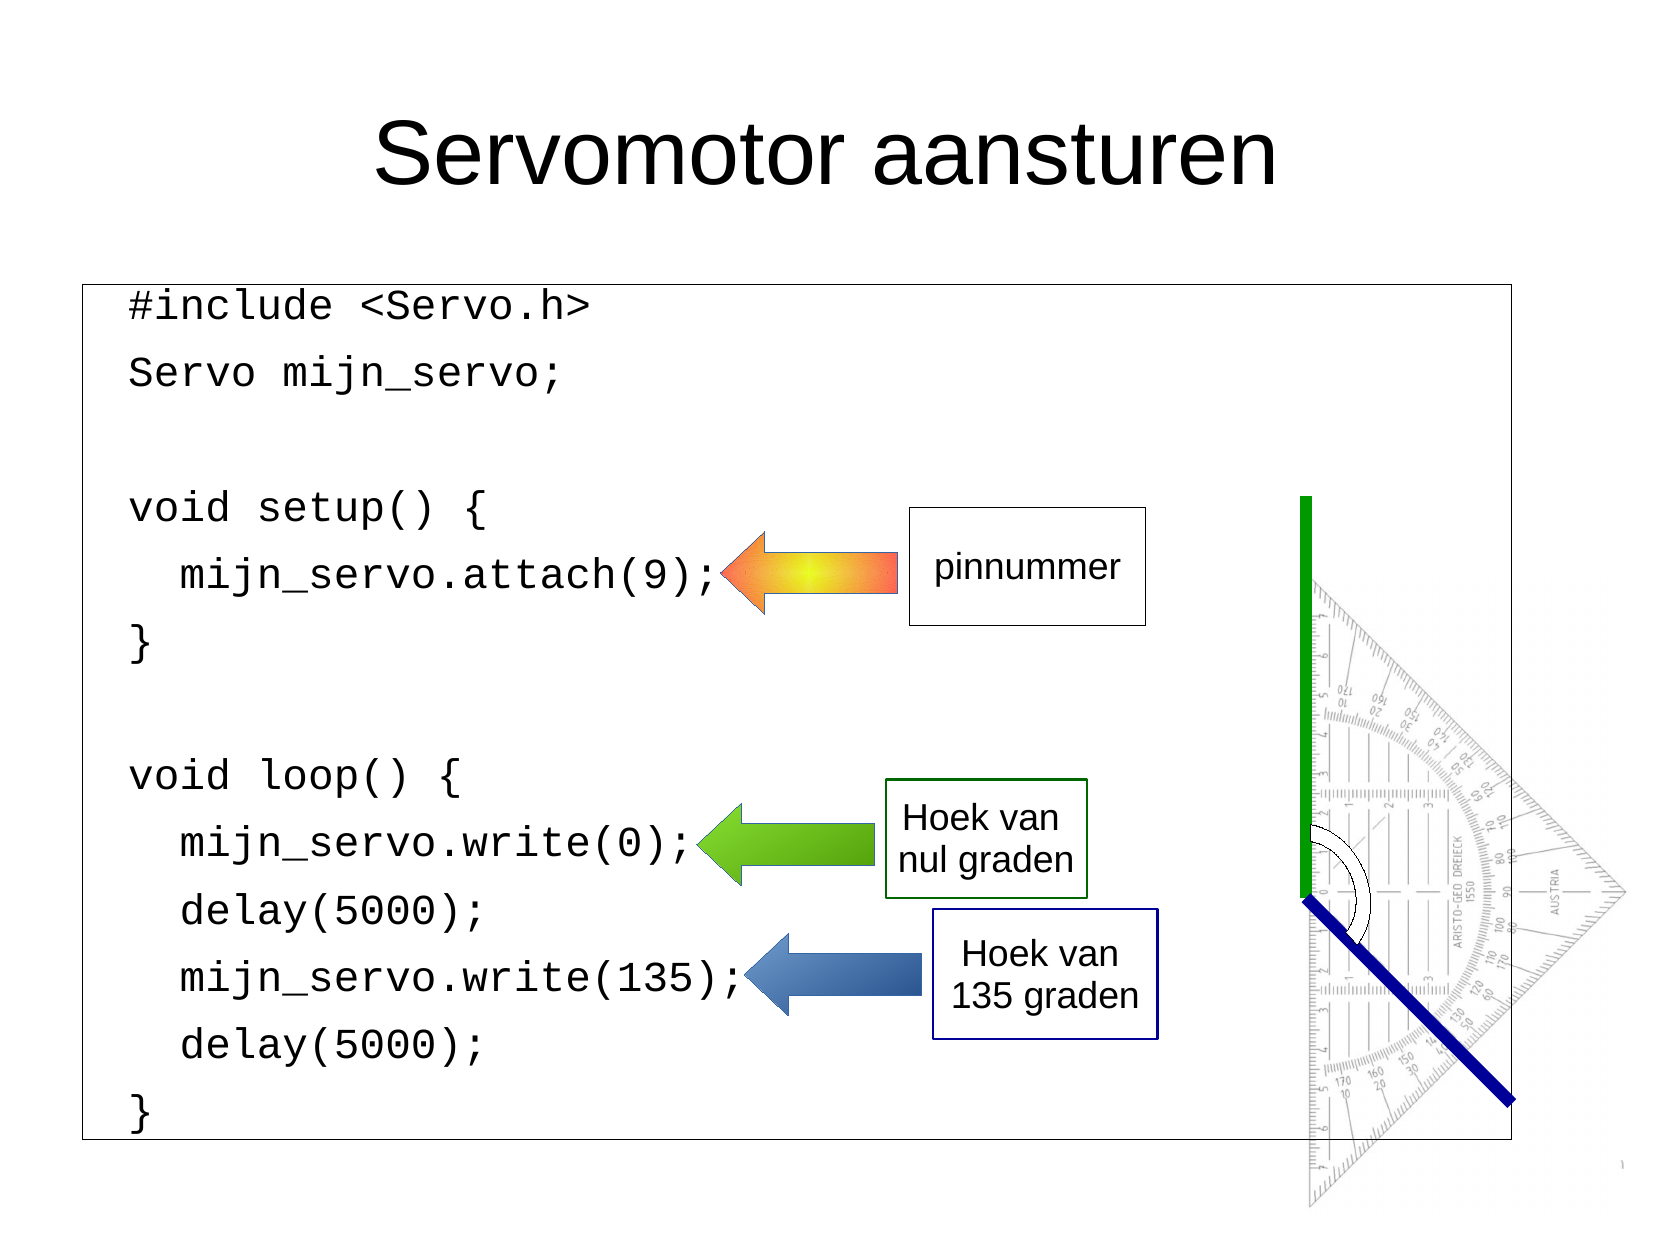

# Servomotor aansturen
#include <Servo.h>
Servo mijn_servo;
void setup() {
 mijn_servo.attach(9);
}
void loop() {
 mijn_servo.write(0);
 delay(5000);
 mijn_servo.write(135);
 delay(5000);
}
pinnummer
Hoek van
nul graden
Hoek van
135 graden